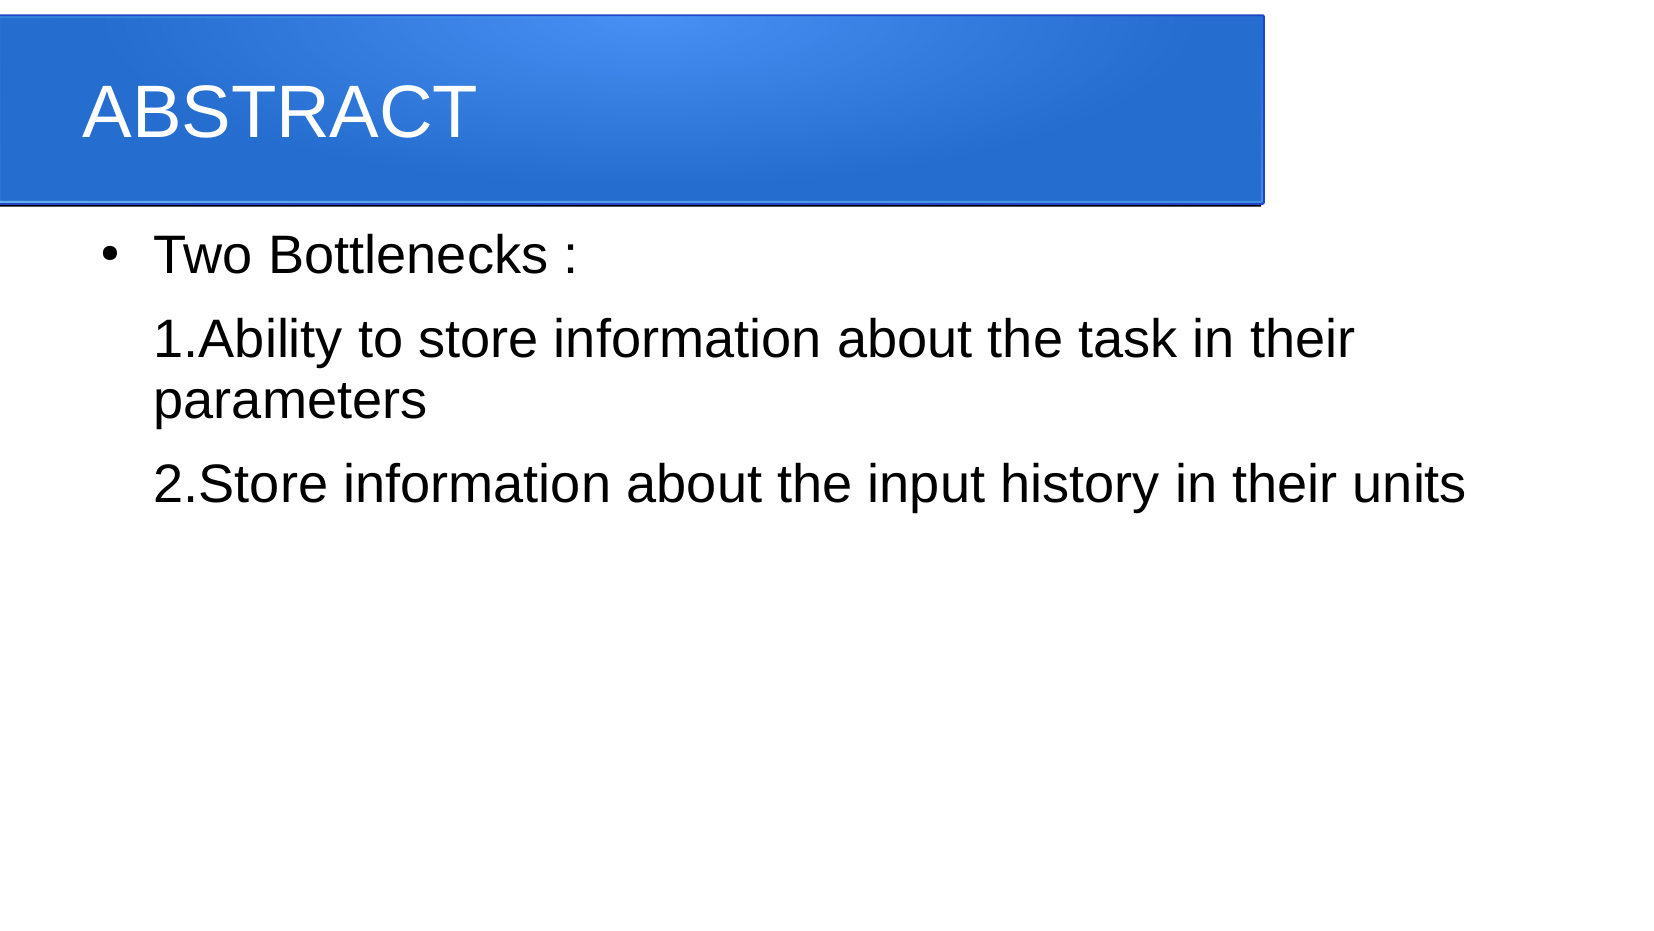

# ABSTRACT
Two Bottlenecks :
1.Ability to store information about the task in their parameters
2.Store information about the input history in their units